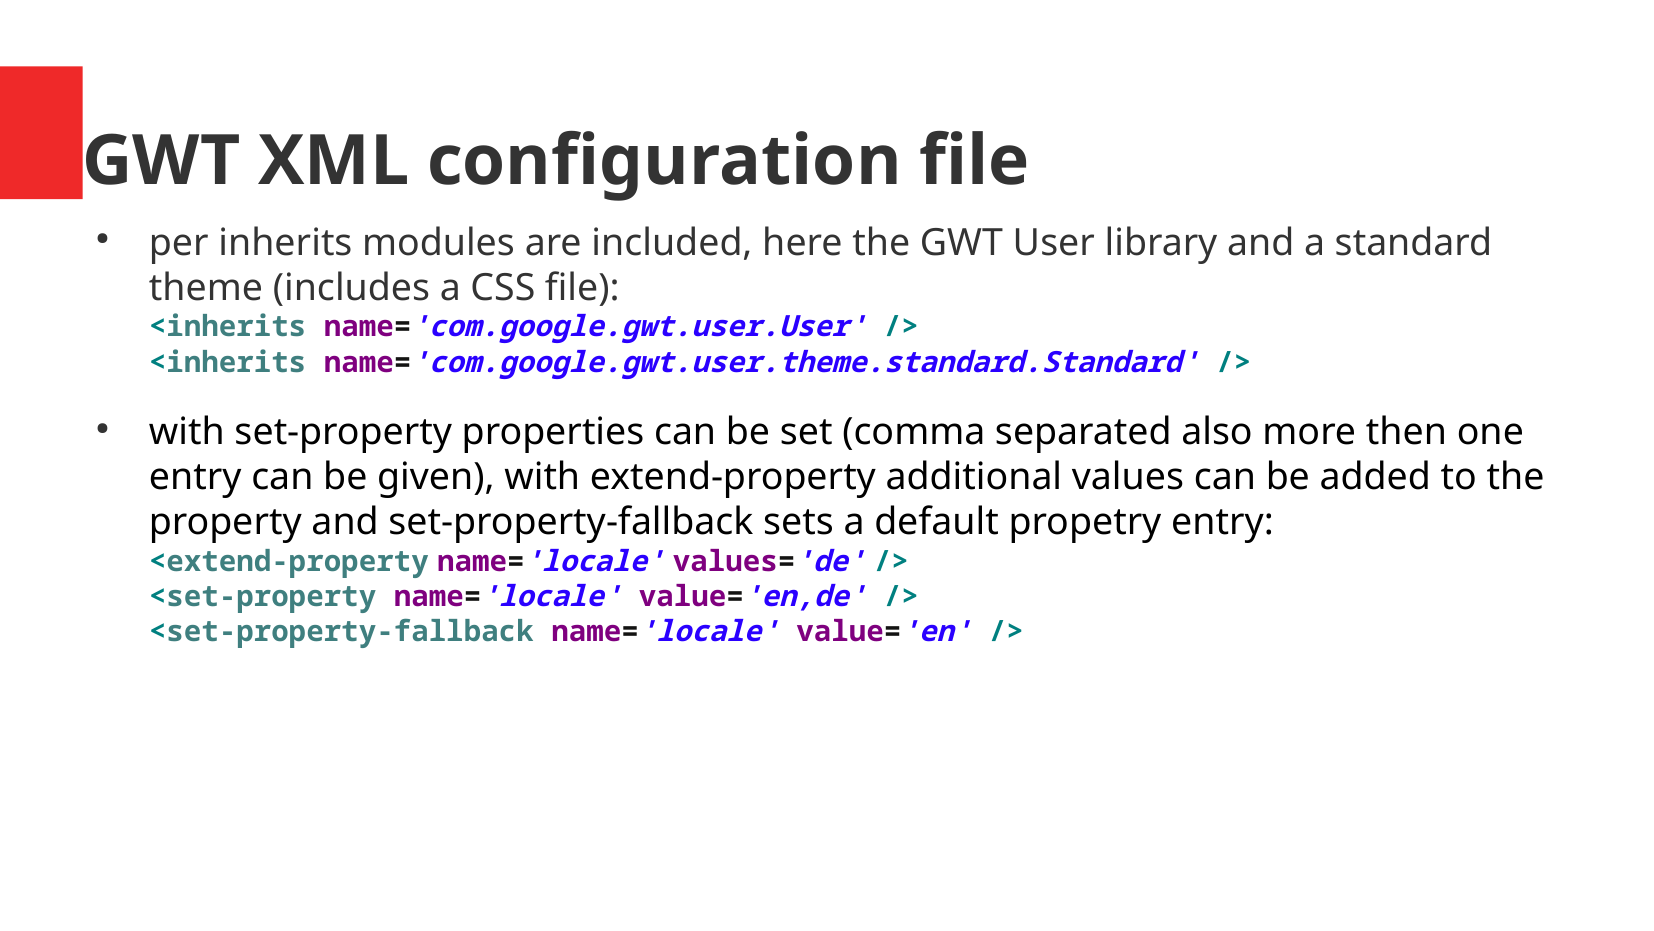

# GWT XML configuration file
per inherits modules are included, here the GWT User library and a standard theme (includes a CSS file):
<inherits name='com.google.gwt.user.User' />
<inherits name='com.google.gwt.user.theme.standard.Standard' />
with set-property properties can be set (comma separated also more then one entry can be given), with extend-property additional values can be added to the property and set-property-fallback sets a default propetry entry:
<extend-property name='locale' values='de' />
<set-property name='locale' value='en,de' />
<set-property-fallback name='locale' value='en' />